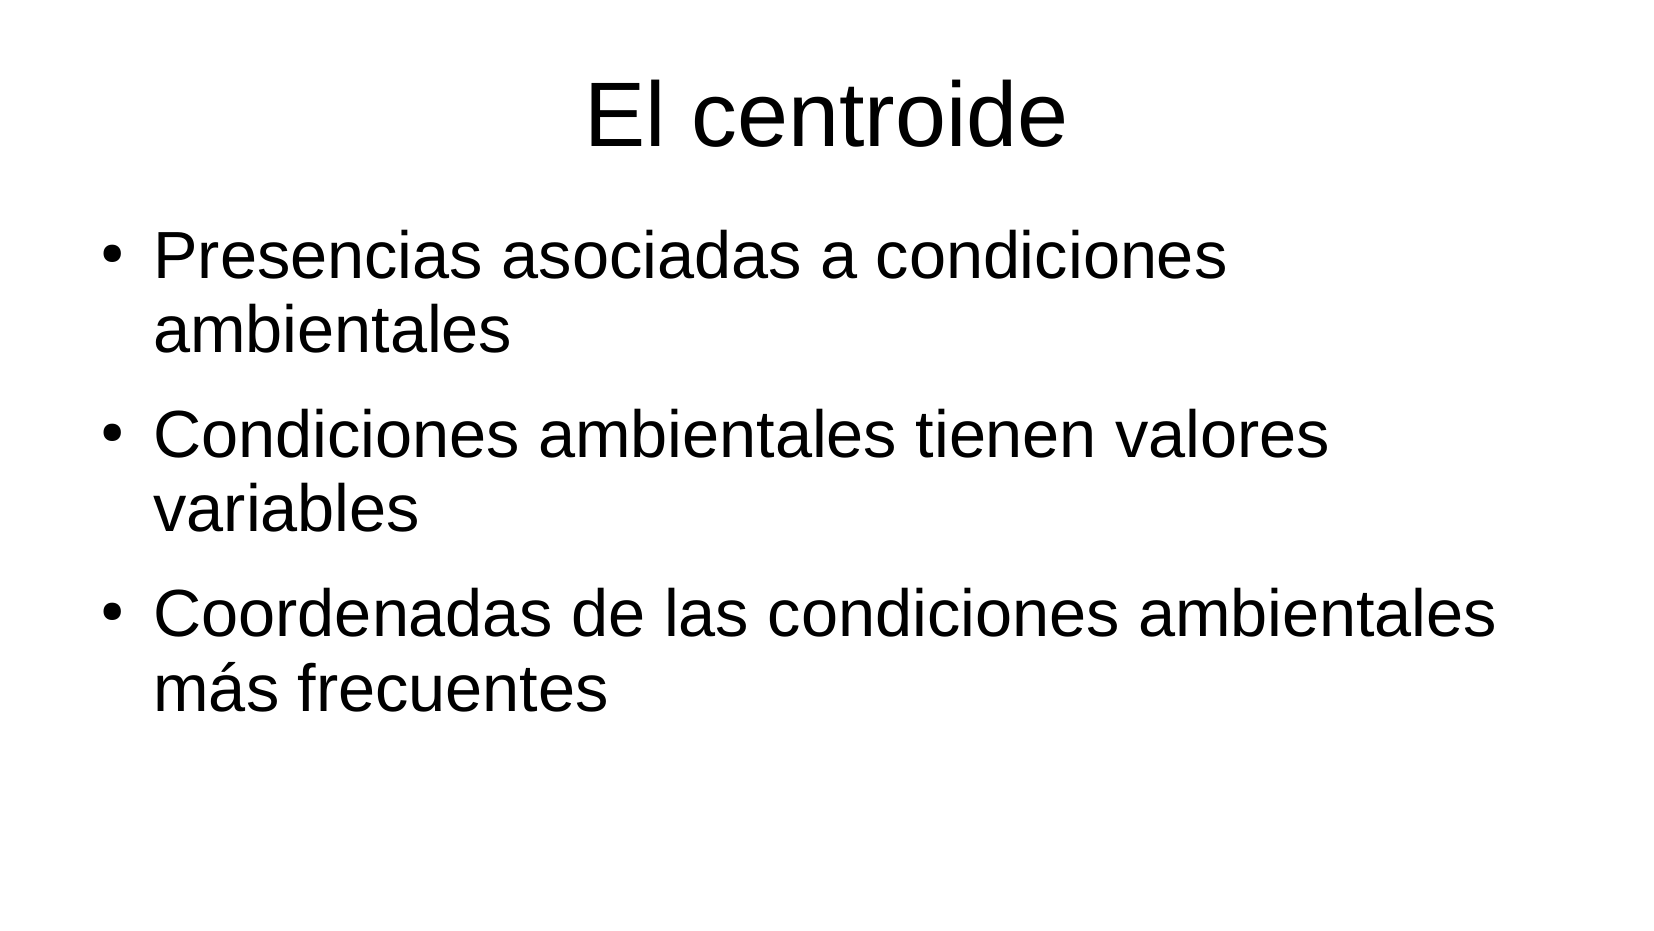

# El centroide
Presencias asociadas a condiciones ambientales
Condiciones ambientales tienen valores variables
Coordenadas de las condiciones ambientales más frecuentes